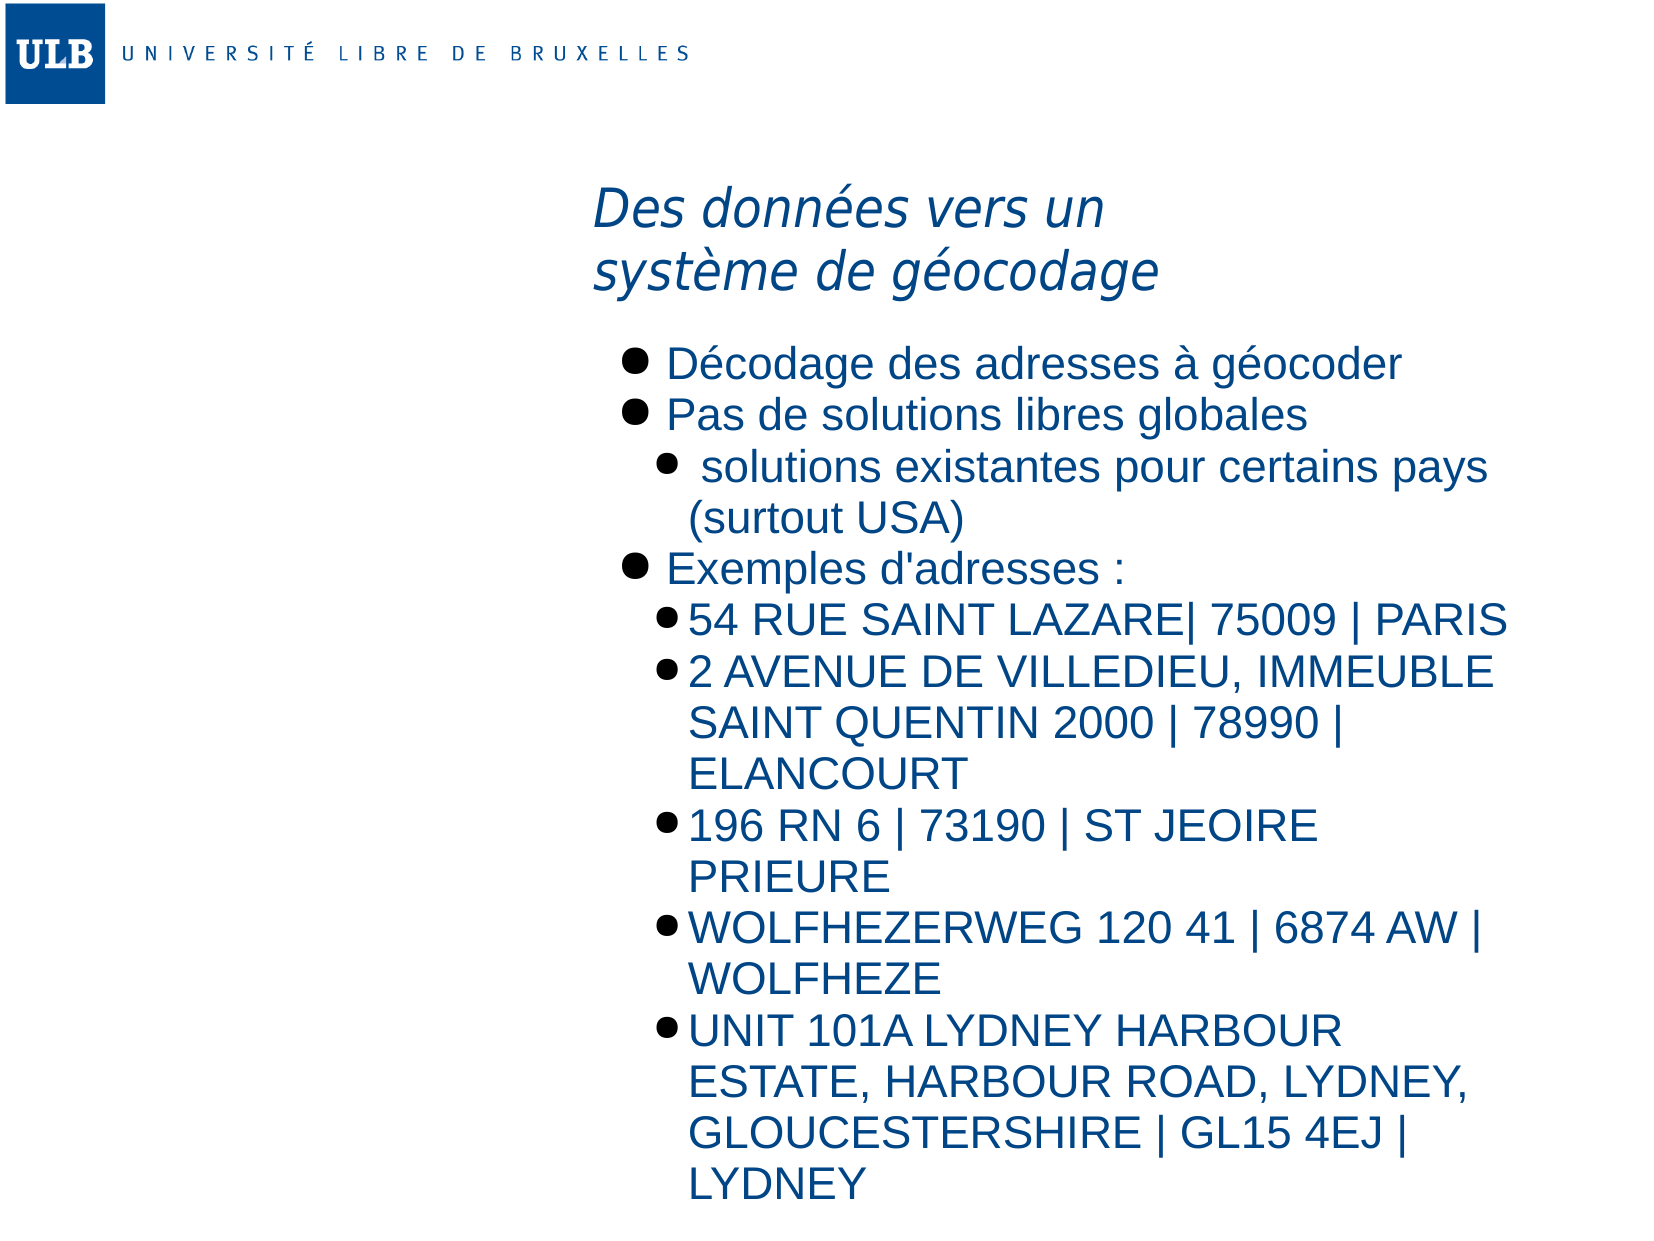

Des données vers un système de géocodage
 Décodage des adresses à géocoder
 Pas de solutions libres globales
 solutions existantes pour certains pays (surtout USA)
 Exemples d'adresses :
54 RUE SAINT LAZARE| 75009 | PARIS
2 AVENUE DE VILLEDIEU, IMMEUBLE SAINT QUENTIN 2000 | 78990 | ELANCOURT
196 RN 6 | 73190 | ST JEOIRE PRIEURE
WOLFHEZERWEG 120 41 | 6874 AW | WOLFHEZE
UNIT 101A LYDNEY HARBOUR ESTATE, HARBOUR ROAD, LYDNEY, GLOUCESTERSHIRE | GL15 4EJ | LYDNEY